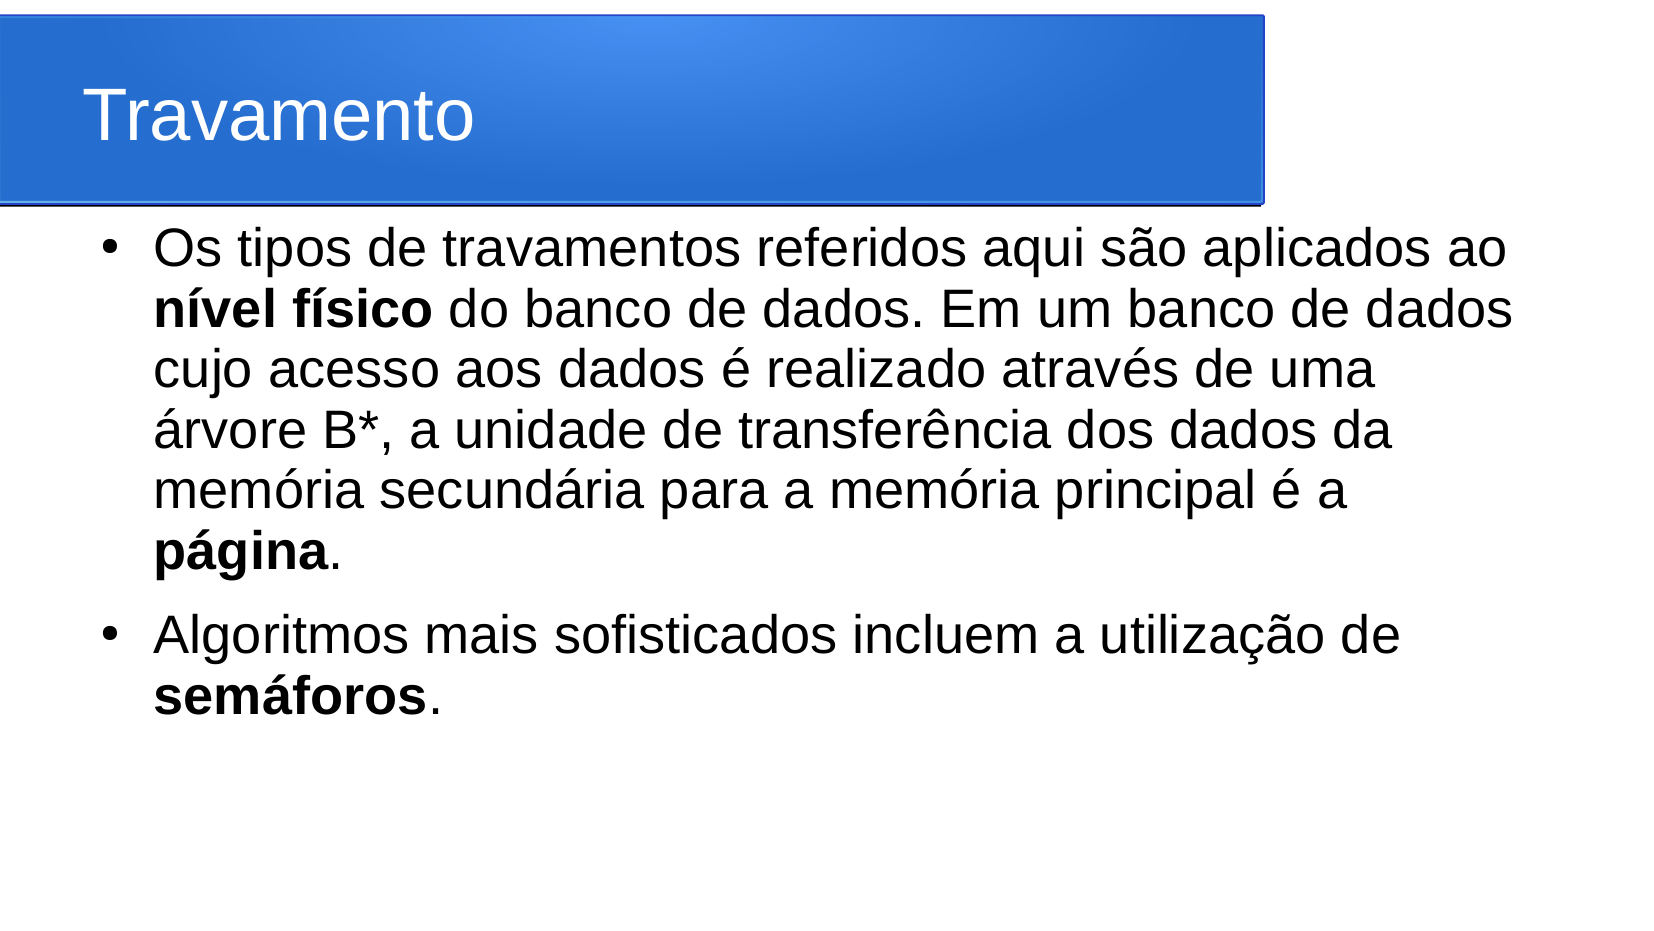

# Travamento
Os tipos de travamentos referidos aqui são aplicados ao nível físico do banco de dados. Em um banco de dados cujo acesso aos dados é realizado através de uma árvore B*, a unidade de transferência dos dados da memória secundária para a memória principal é a página.
Algoritmos mais sofisticados incluem a utilização de semáforos.